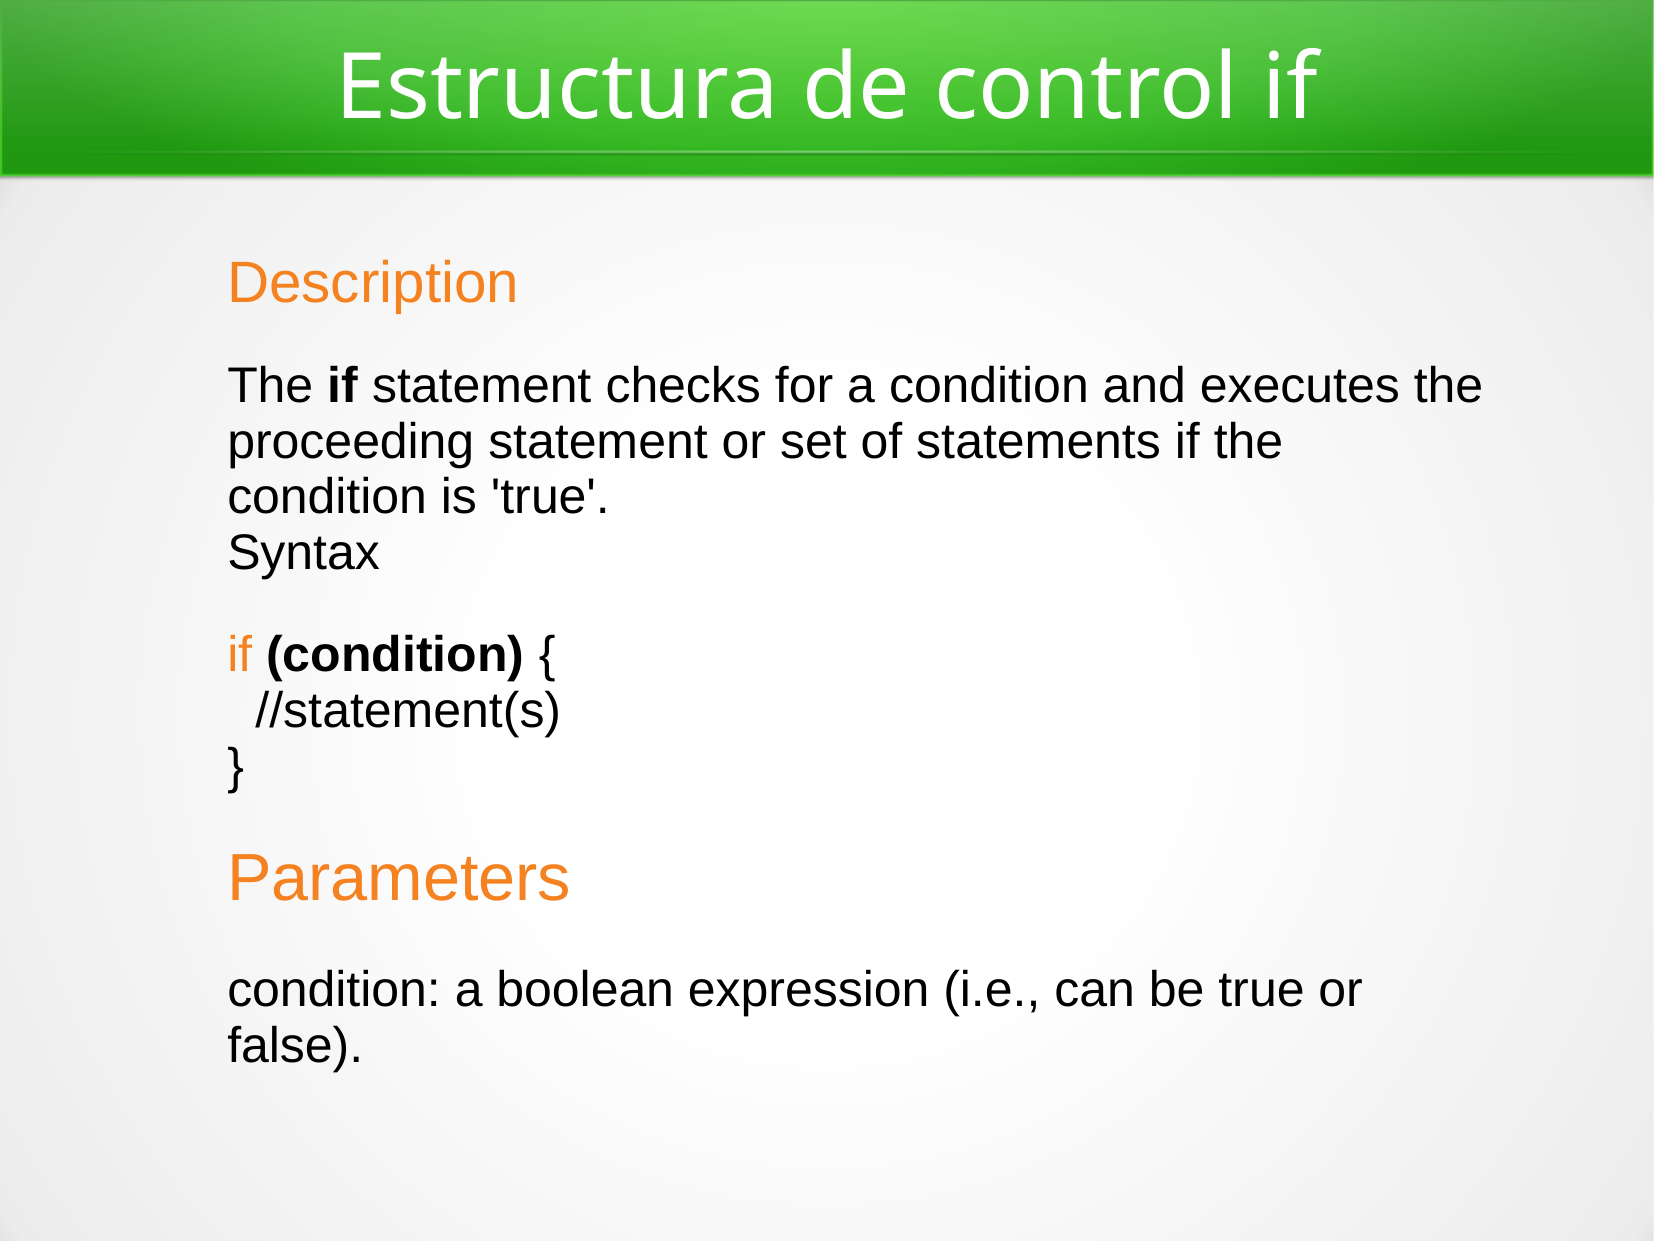

# Estructura de control if
Description
The if statement checks for a condition and executes the proceeding statement or set of statements if the condition is 'true'.
Syntax
if (condition) {
 //statement(s)
}
Parameters
condition: a boolean expression (i.e., can be true or false).